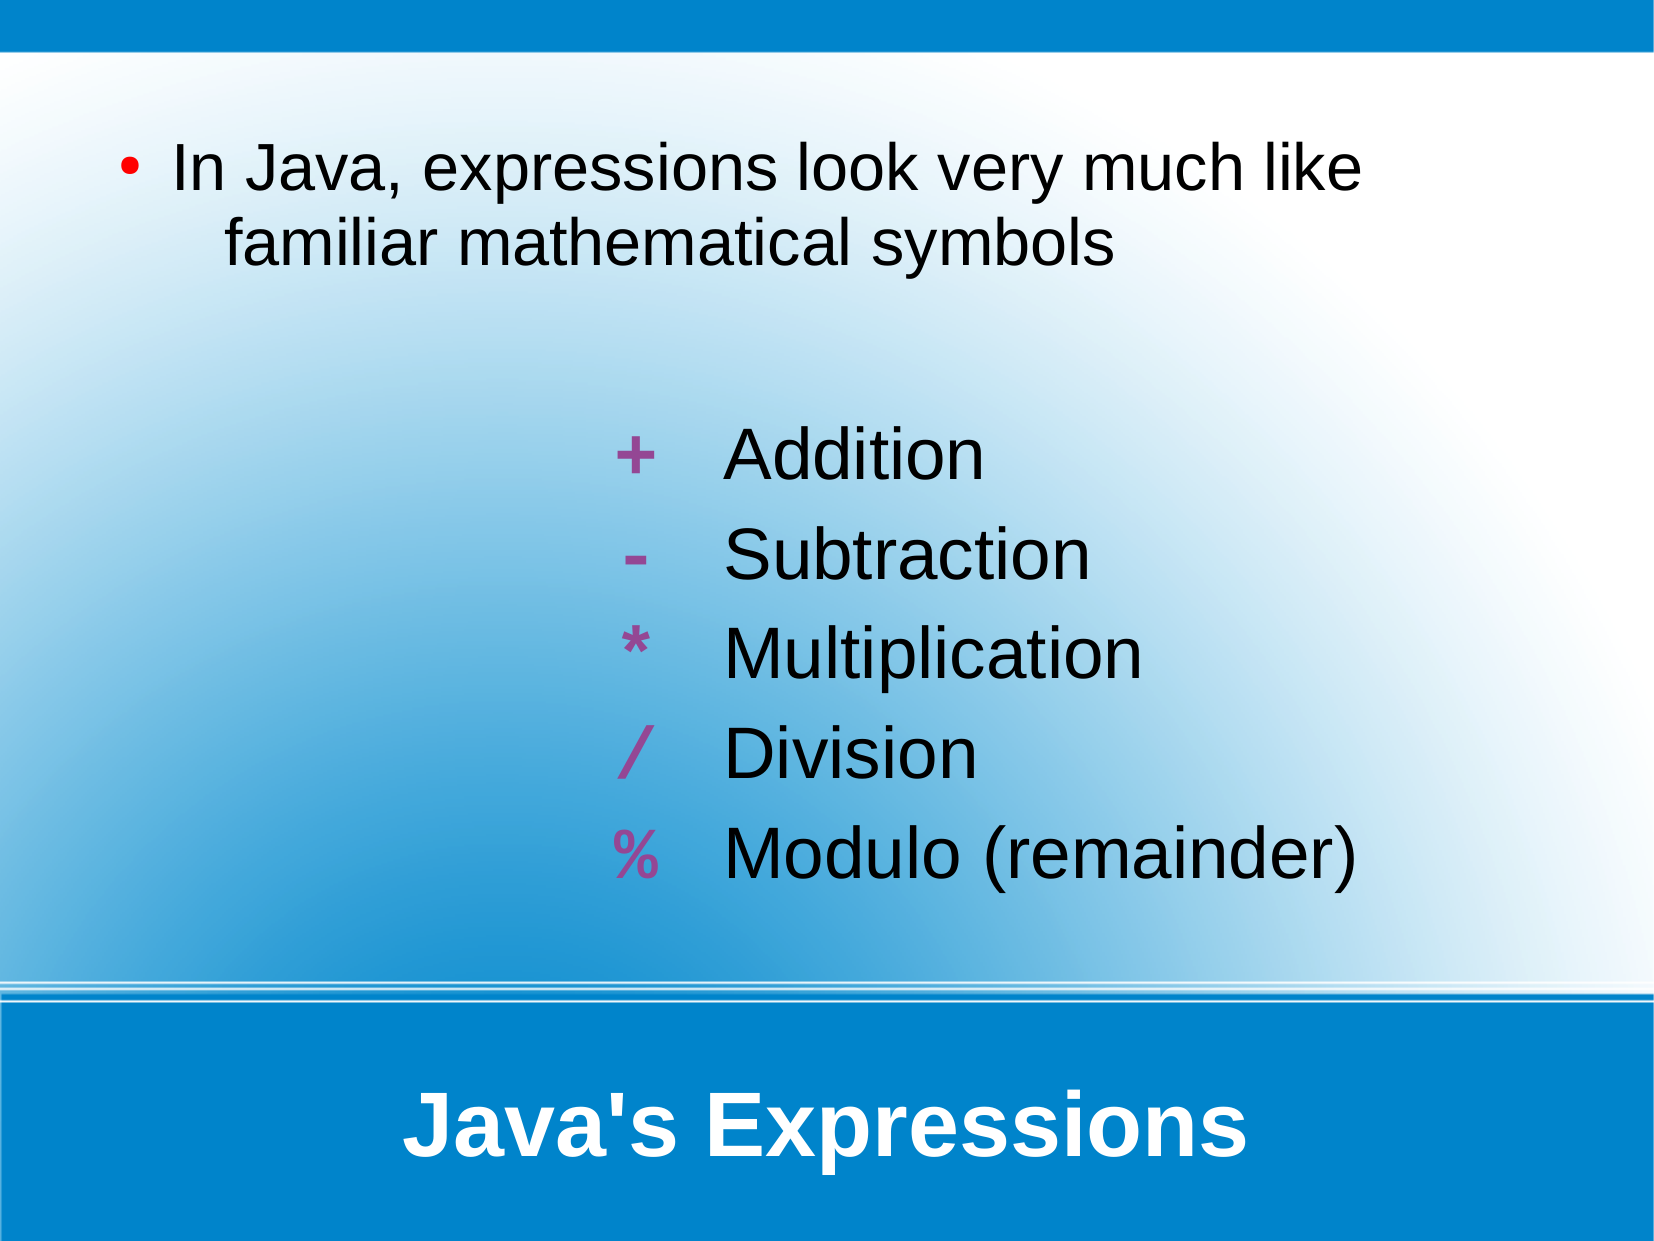

In Java, expressions look very much like familiar mathematical symbols
+	Addition
-	Subtraction
*	Multiplication
/	Division
%	Modulo (remainder)
# Java's Expressions